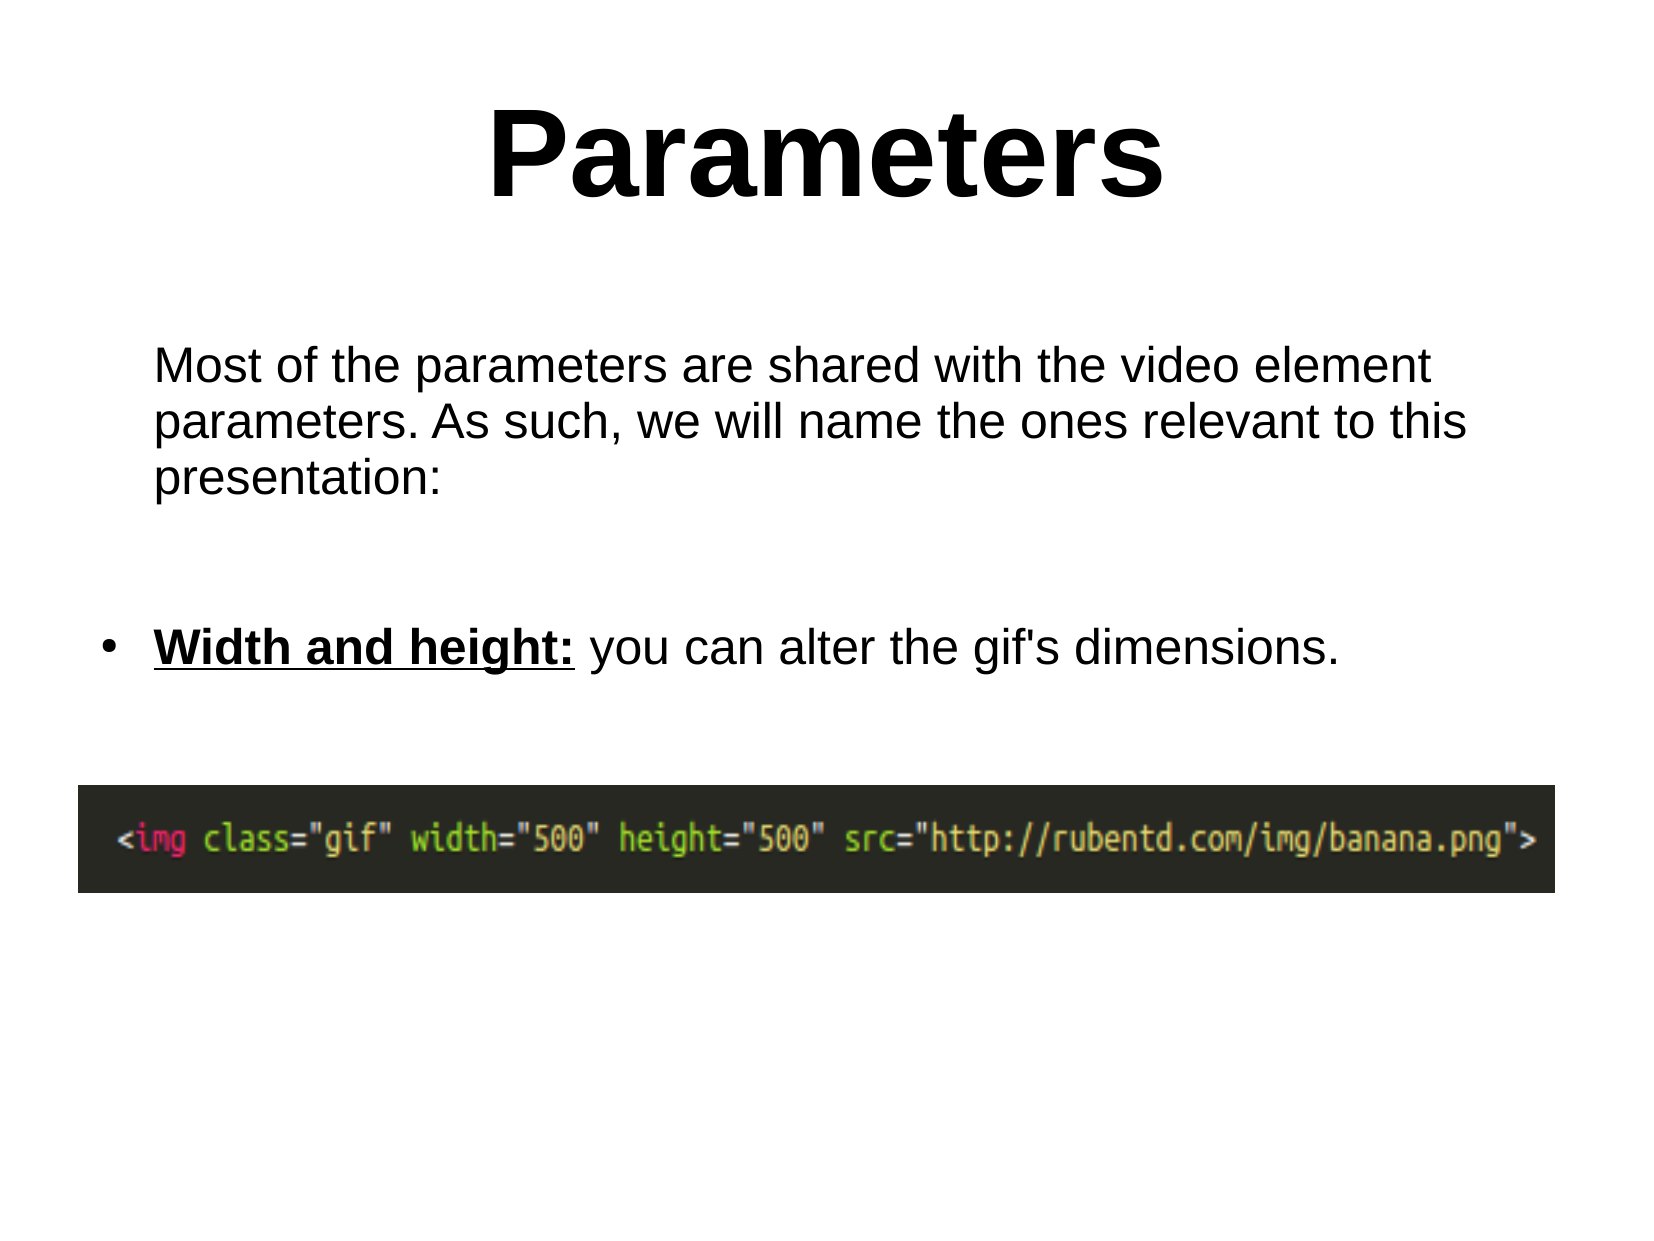

# Parameters
Most of the parameters are shared with the video element parameters. As such, we will name the ones relevant to this presentation:
Width and height: you can alter the gif's dimensions.